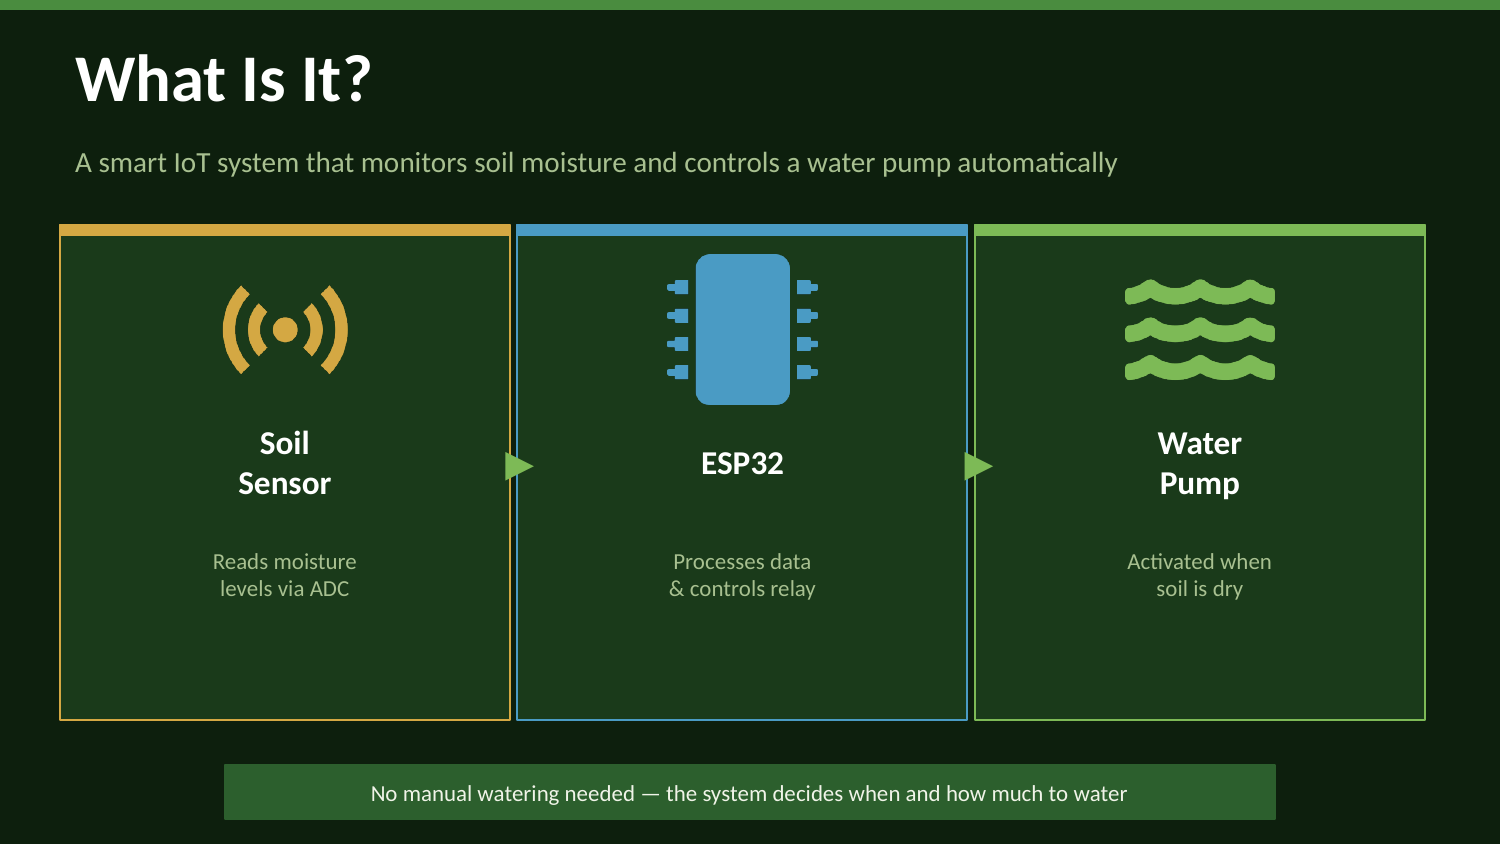

What Is It?
A smart IoT system that monitors soil moisture and controls a water pump automatically
Soil
Sensor
ESP32
Water
Pump
▶
▶
Reads moisture
levels via ADC
Processes data
& controls relay
Activated when
soil is dry
No manual watering needed — the system decides when and how much to water